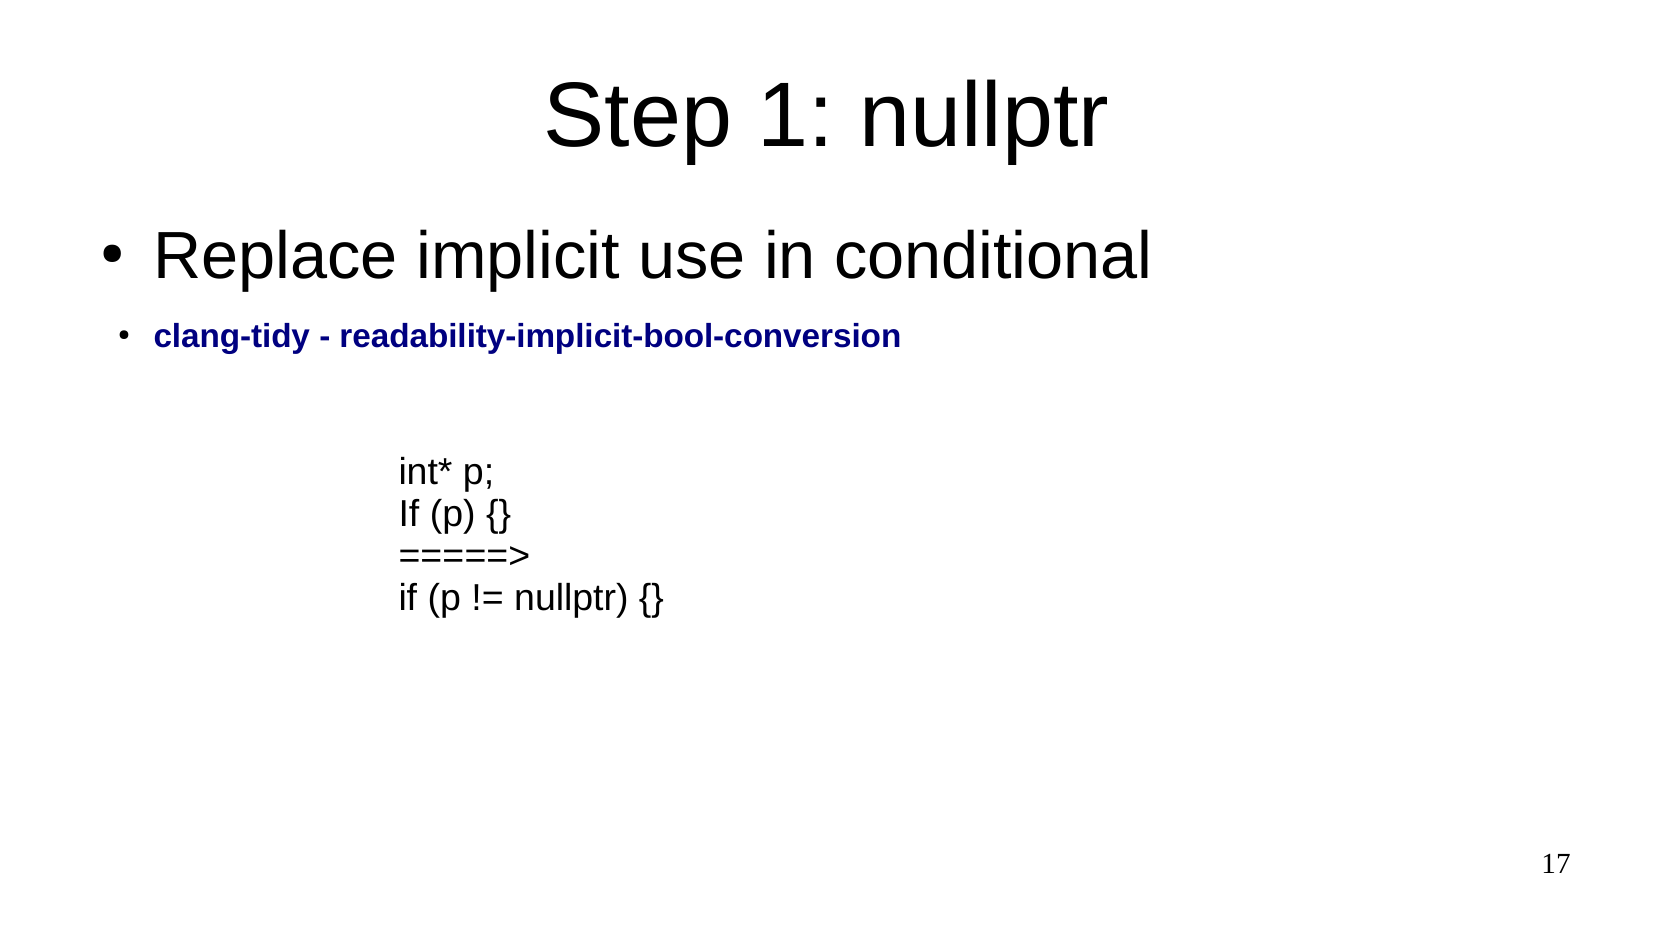

# Step 1: nullptr
Replace implicit use in conditional
clang-tidy - readability-implicit-bool-conversion
int* p;
If (p) {}
=====>
if (p != nullptr) {}
17